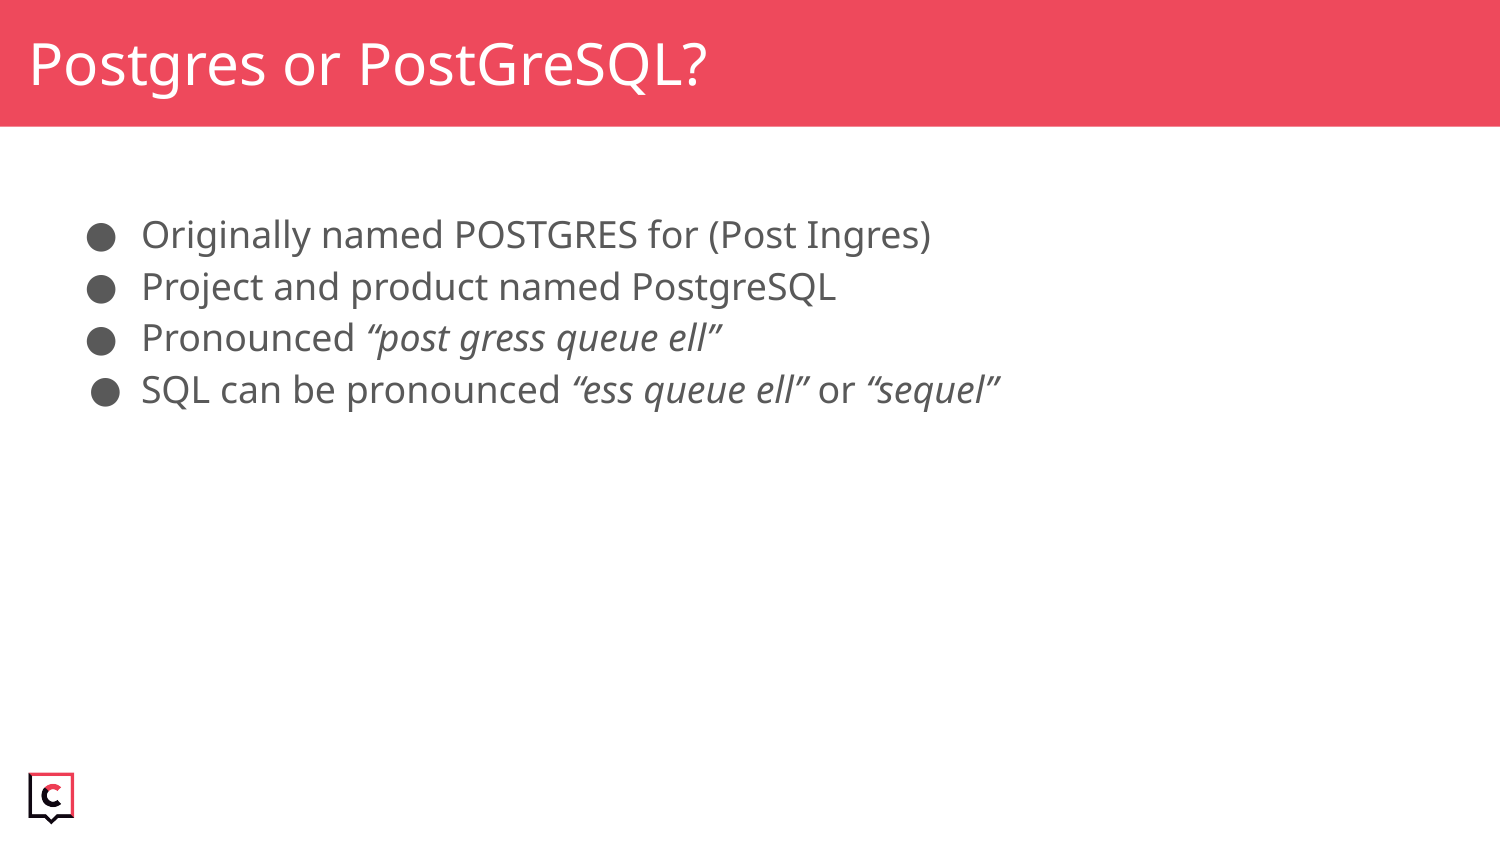

# Postgres or PostGreSQL?
Originally named POSTGRES for (Post Ingres)
Project and product named PostgreSQL
Pronounced “post gress queue ell”
SQL can be pronounced “ess queue ell” or “sequel”